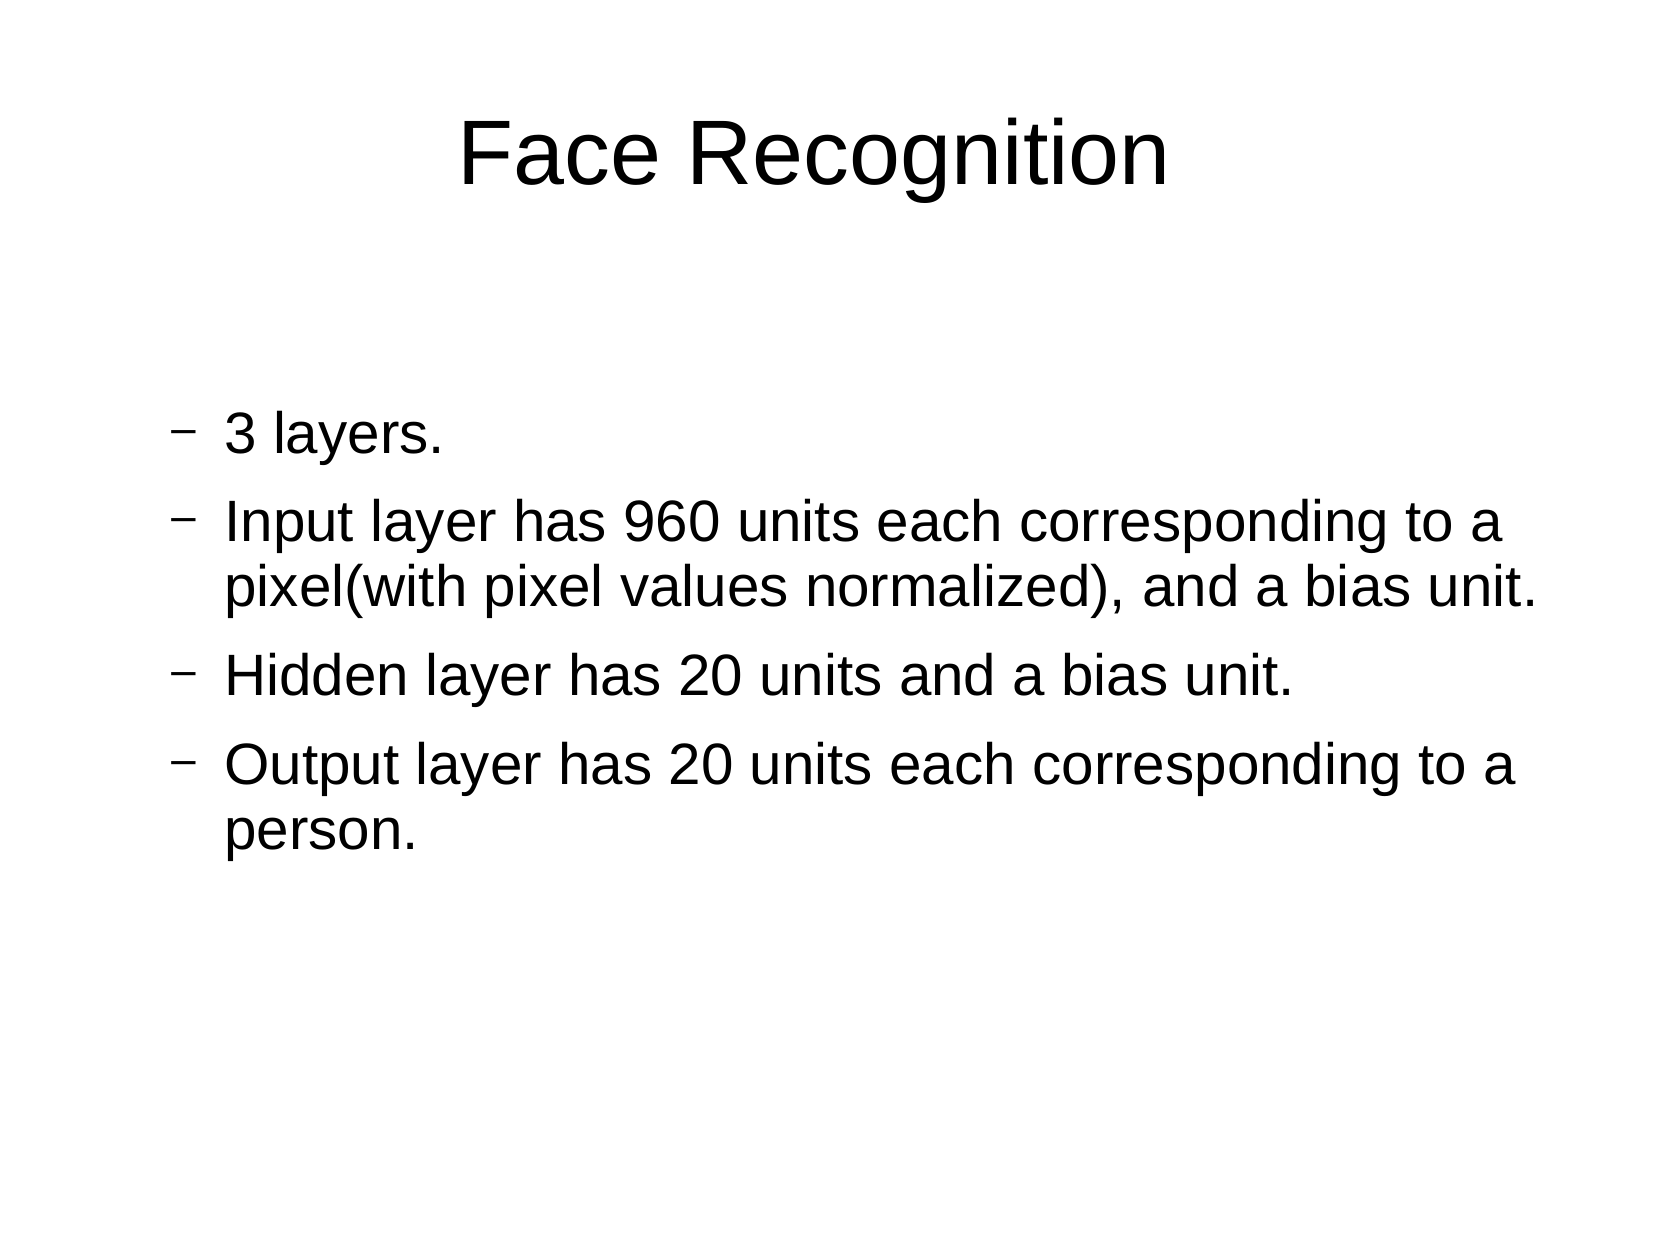

# Face Recognition
3 layers.
Input layer has 960 units each corresponding to a pixel(with pixel values normalized), and a bias unit.
Hidden layer has 20 units and a bias unit.
Output layer has 20 units each corresponding to a person.